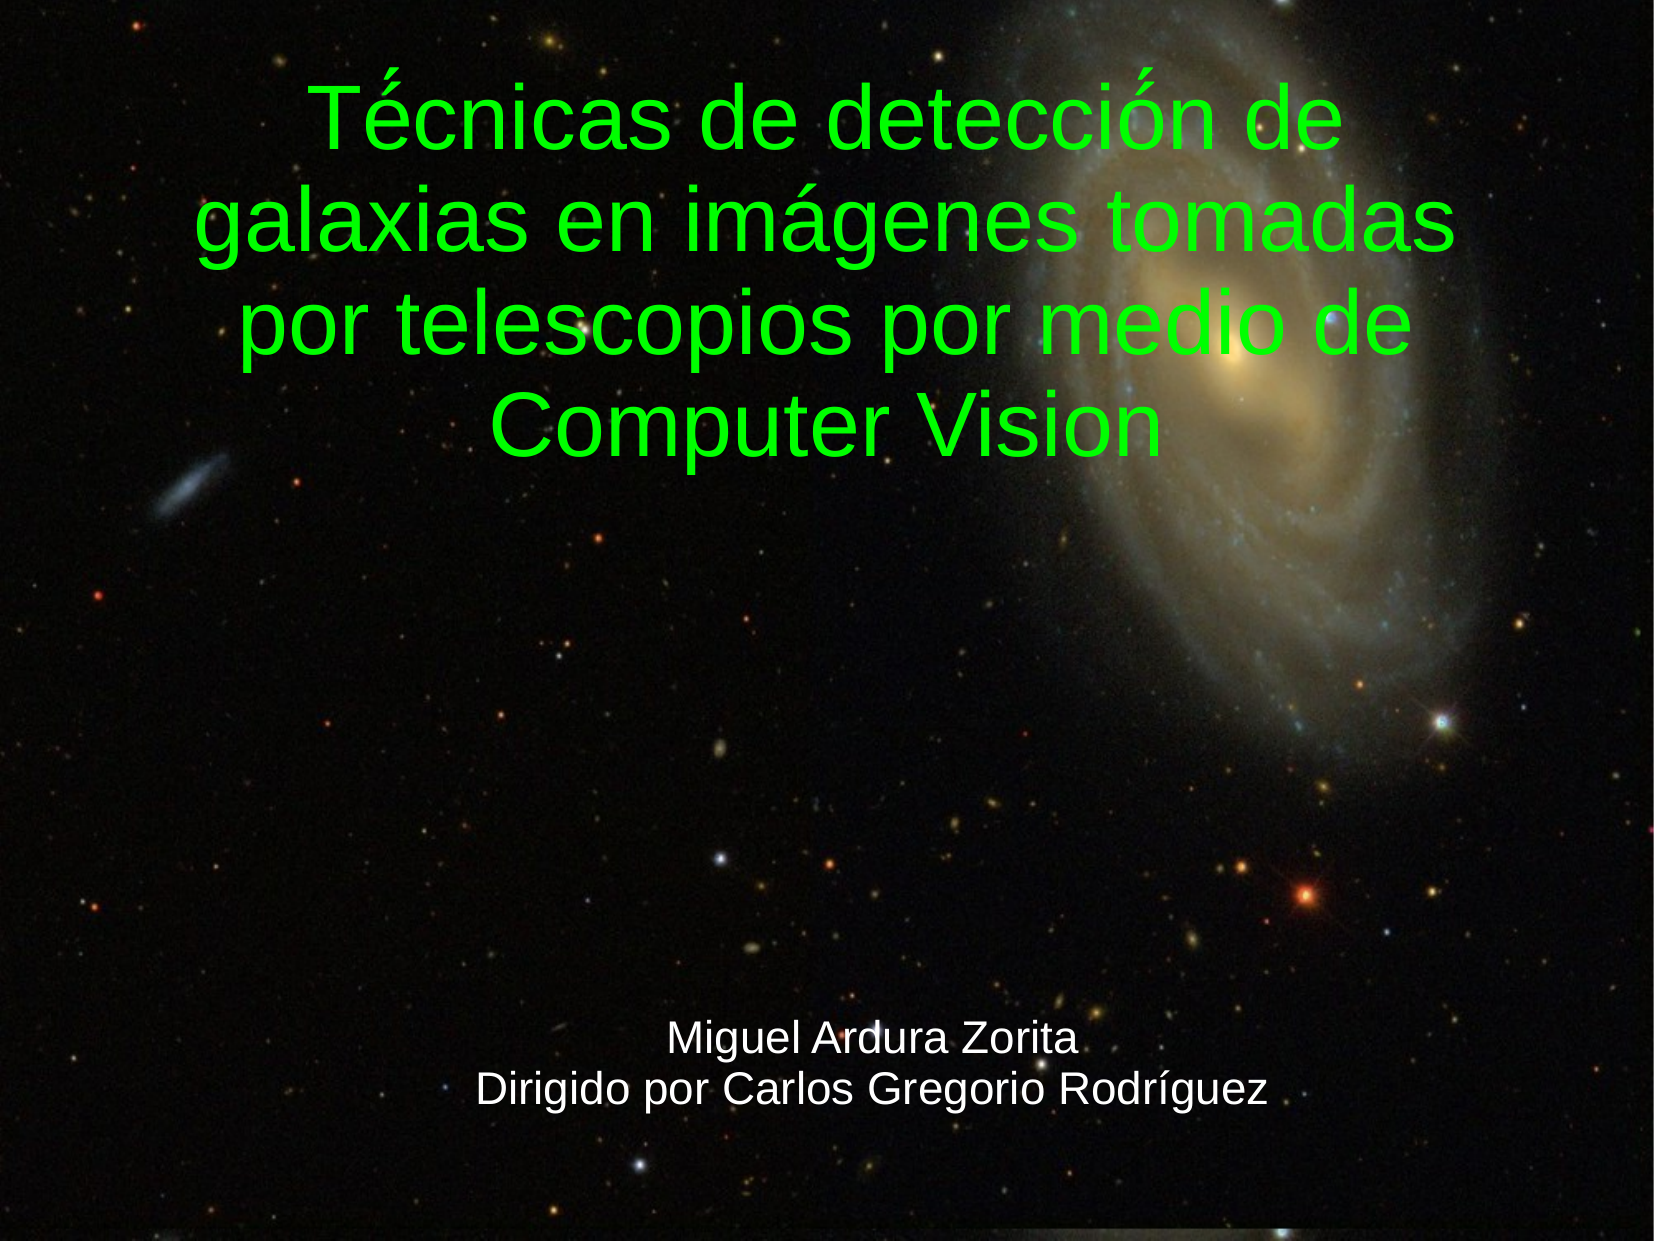

# Té́cnicas de detecció́n de galaxias en imágenes tomadas por telescopios por medio de Computer Vision
Miguel Ardura Zorita
Dirigido por Carlos Gregorio Rodríguez